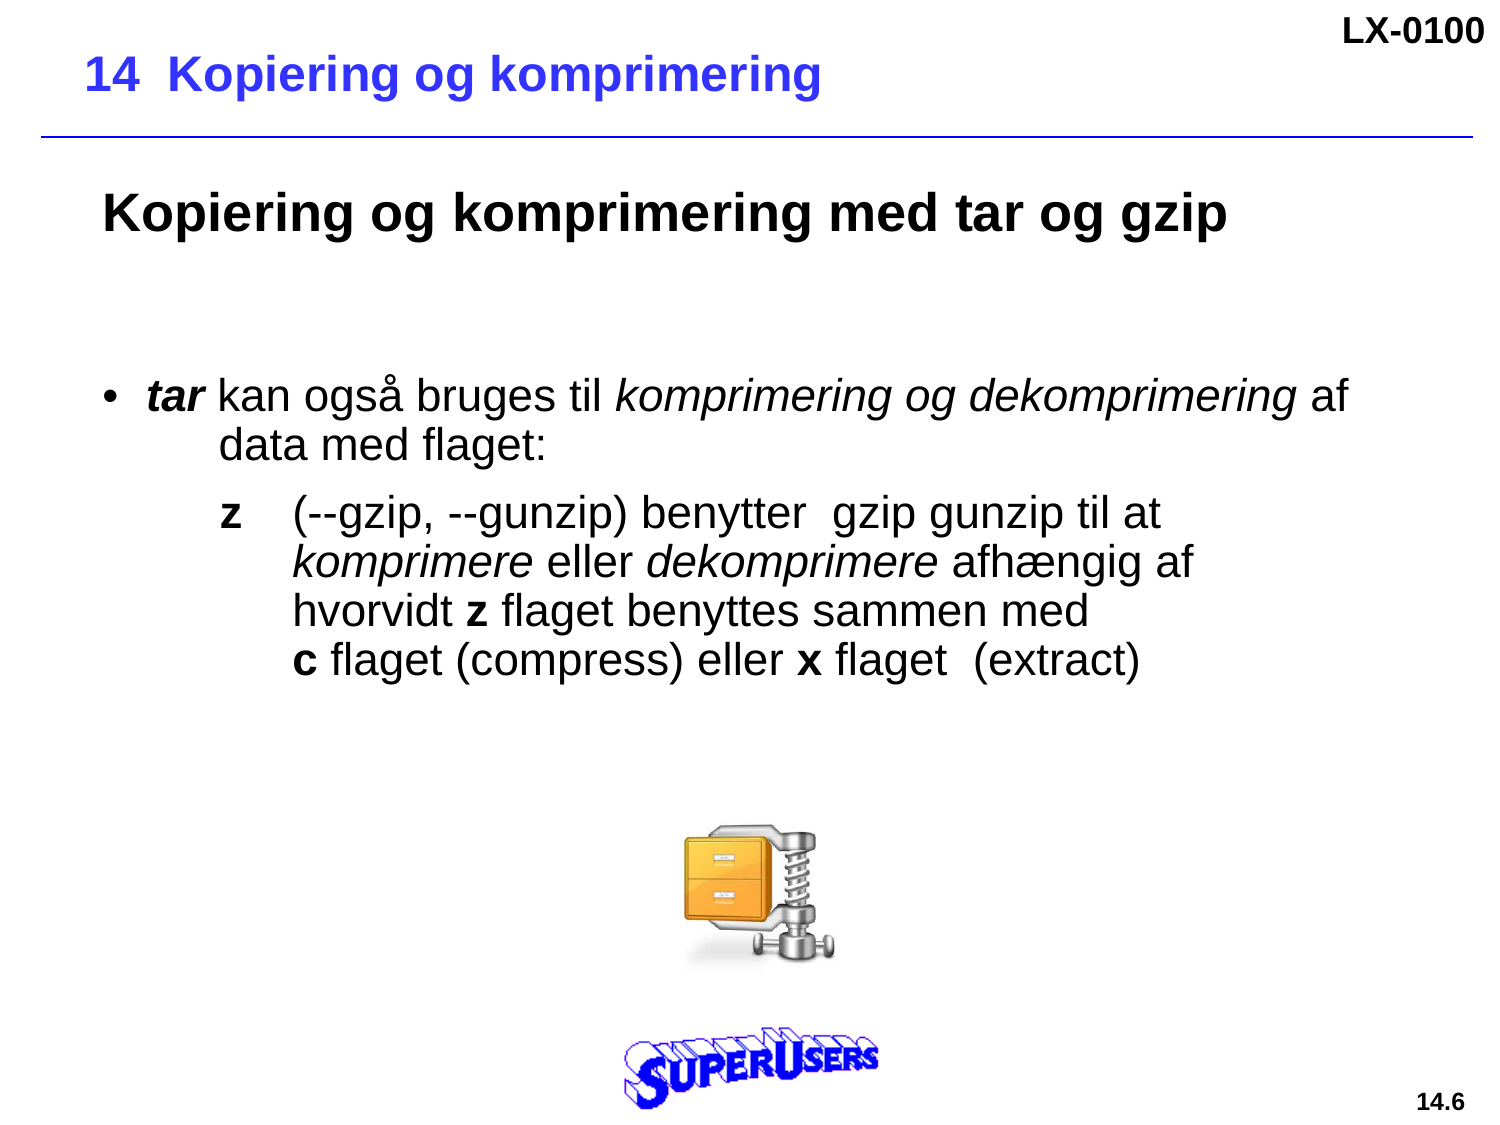

# 14 Kopiering og komprimering
Kopiering og komprimering med tar og gzip
tar kan også bruges til komprimering og dekomprimering af 	 	data med flaget:
z	(--gzip, --gunzip) benytter gzip gunzip til at 		 	komprimere eller dekomprimere afhængig af
 	hvorvidt z flaget benyttes sammen med
	c flaget (compress) eller x flaget (extract)